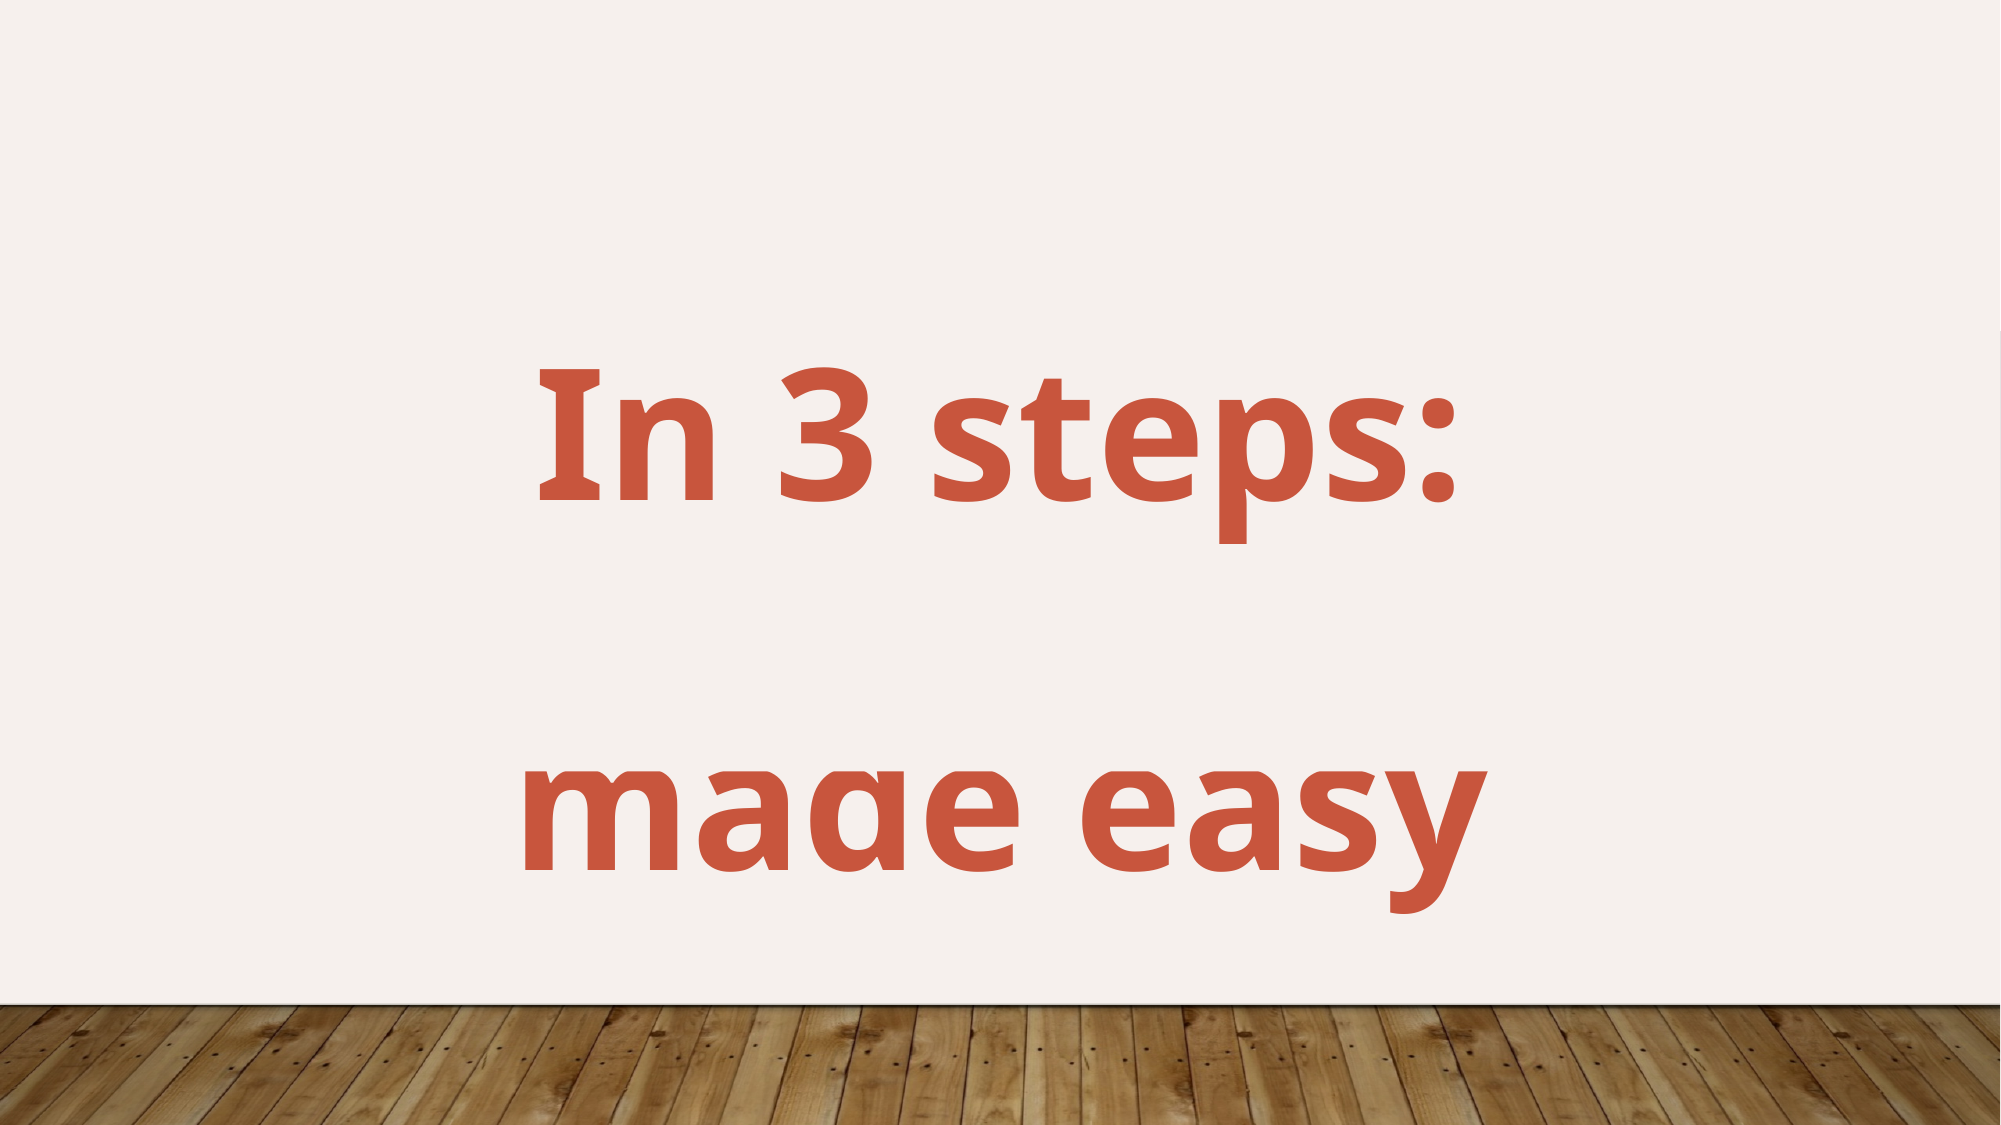

In 3 steps:
Exchanging skills and knowhow made easy